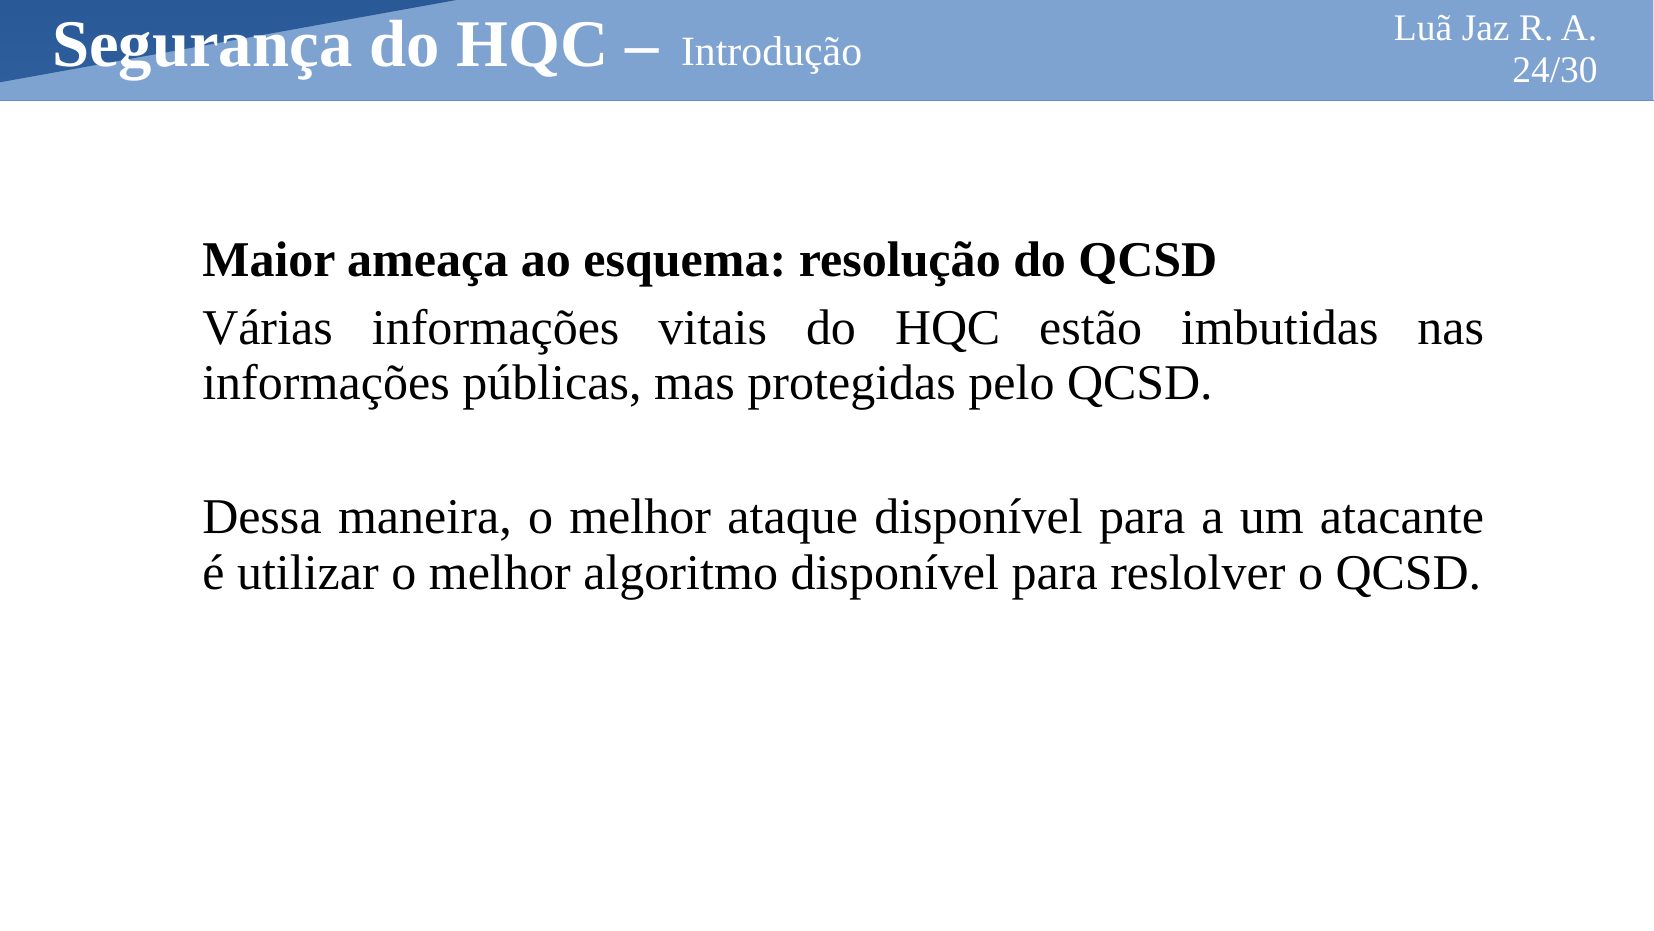

Segurança do HQC –
Luã Jaz R. A.
24/30
Introdução
Maior ameaça ao esquema: resolução do QCSD
Várias informações vitais do HQC estão imbutidas nas informações públicas, mas protegidas pelo QCSD.
Dessa maneira, o melhor ataque disponível para a um atacante é utilizar o melhor algoritmo disponível para reslolver o QCSD.